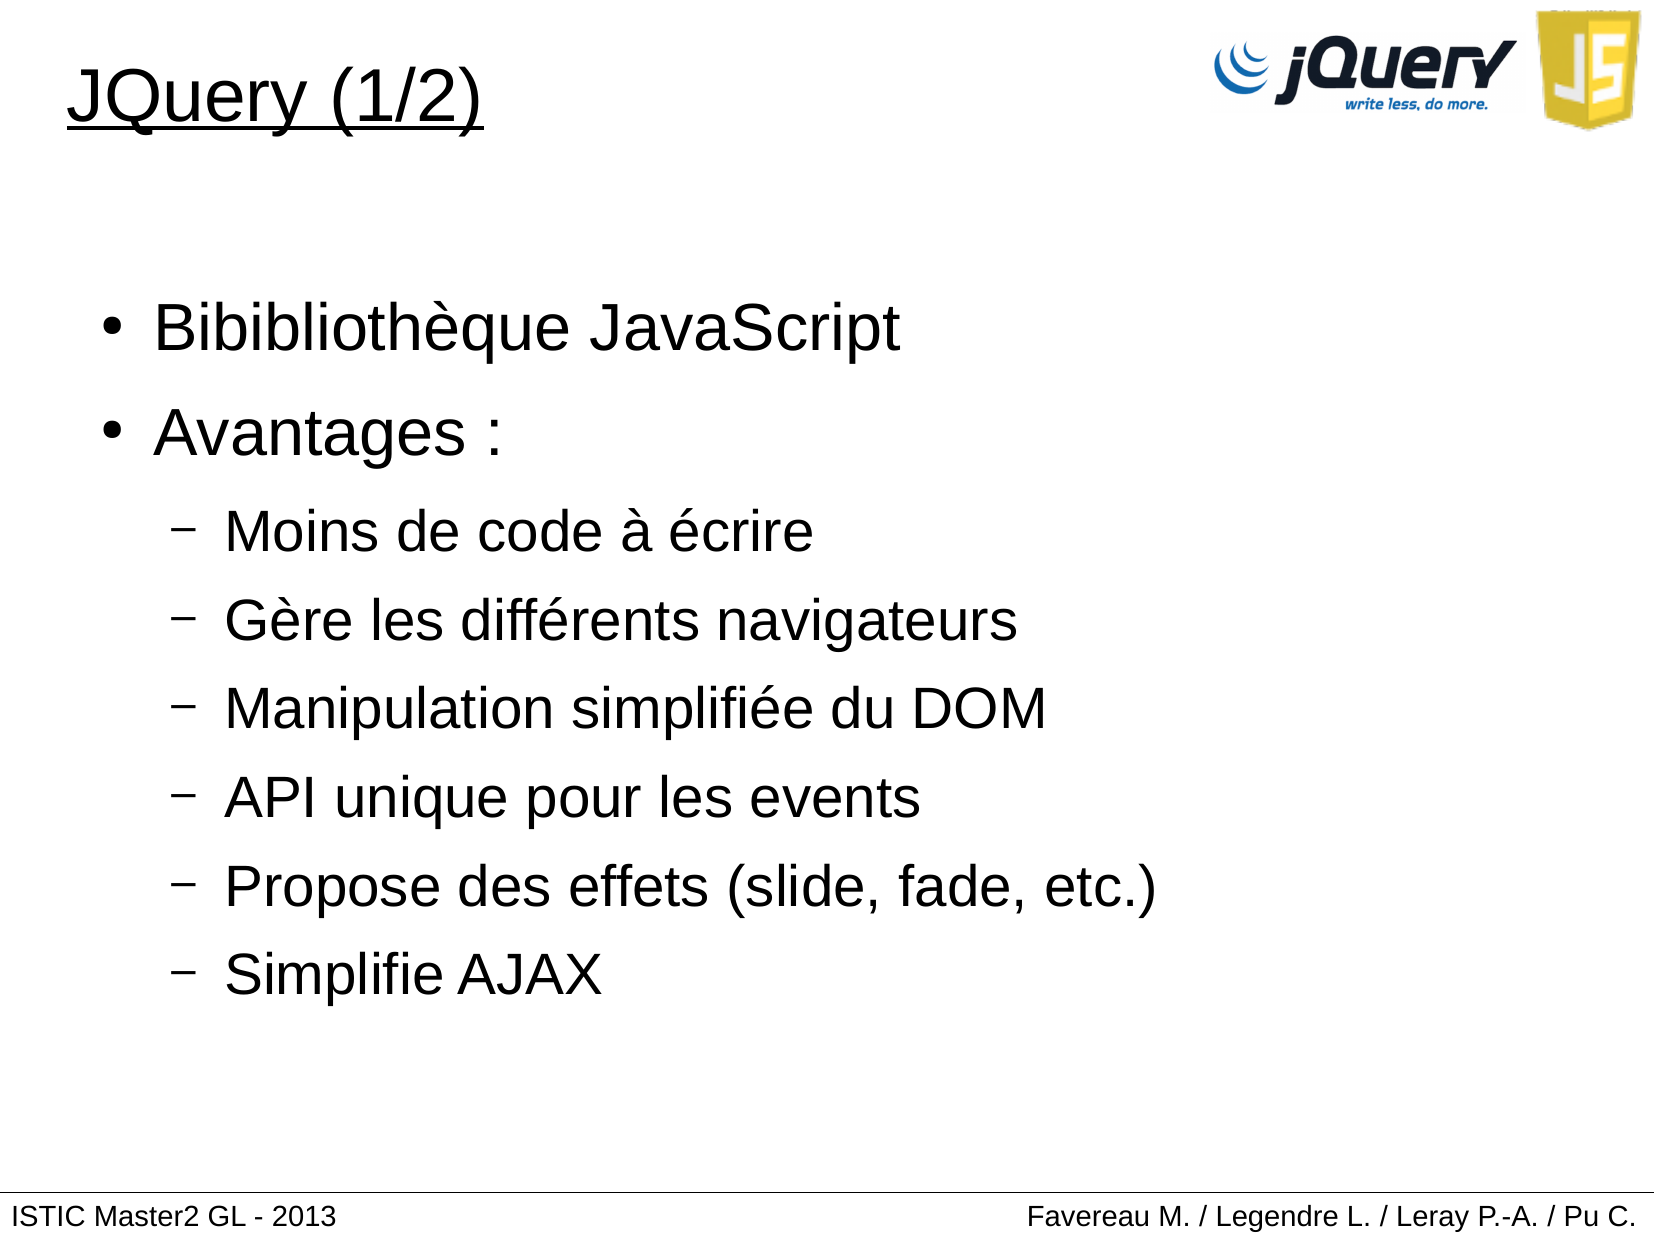

JQuery (1/2)
# Bibibliothèque JavaScript
Avantages :
Moins de code à écrire
Gère les différents navigateurs
Manipulation simplifiée du DOM
API unique pour les events
Propose des effets (slide, fade, etc.)
Simplifie AJAX
ISTIC Master2 GL - 2013
Favereau M. / Legendre L. / Leray P.-A. / Pu C.